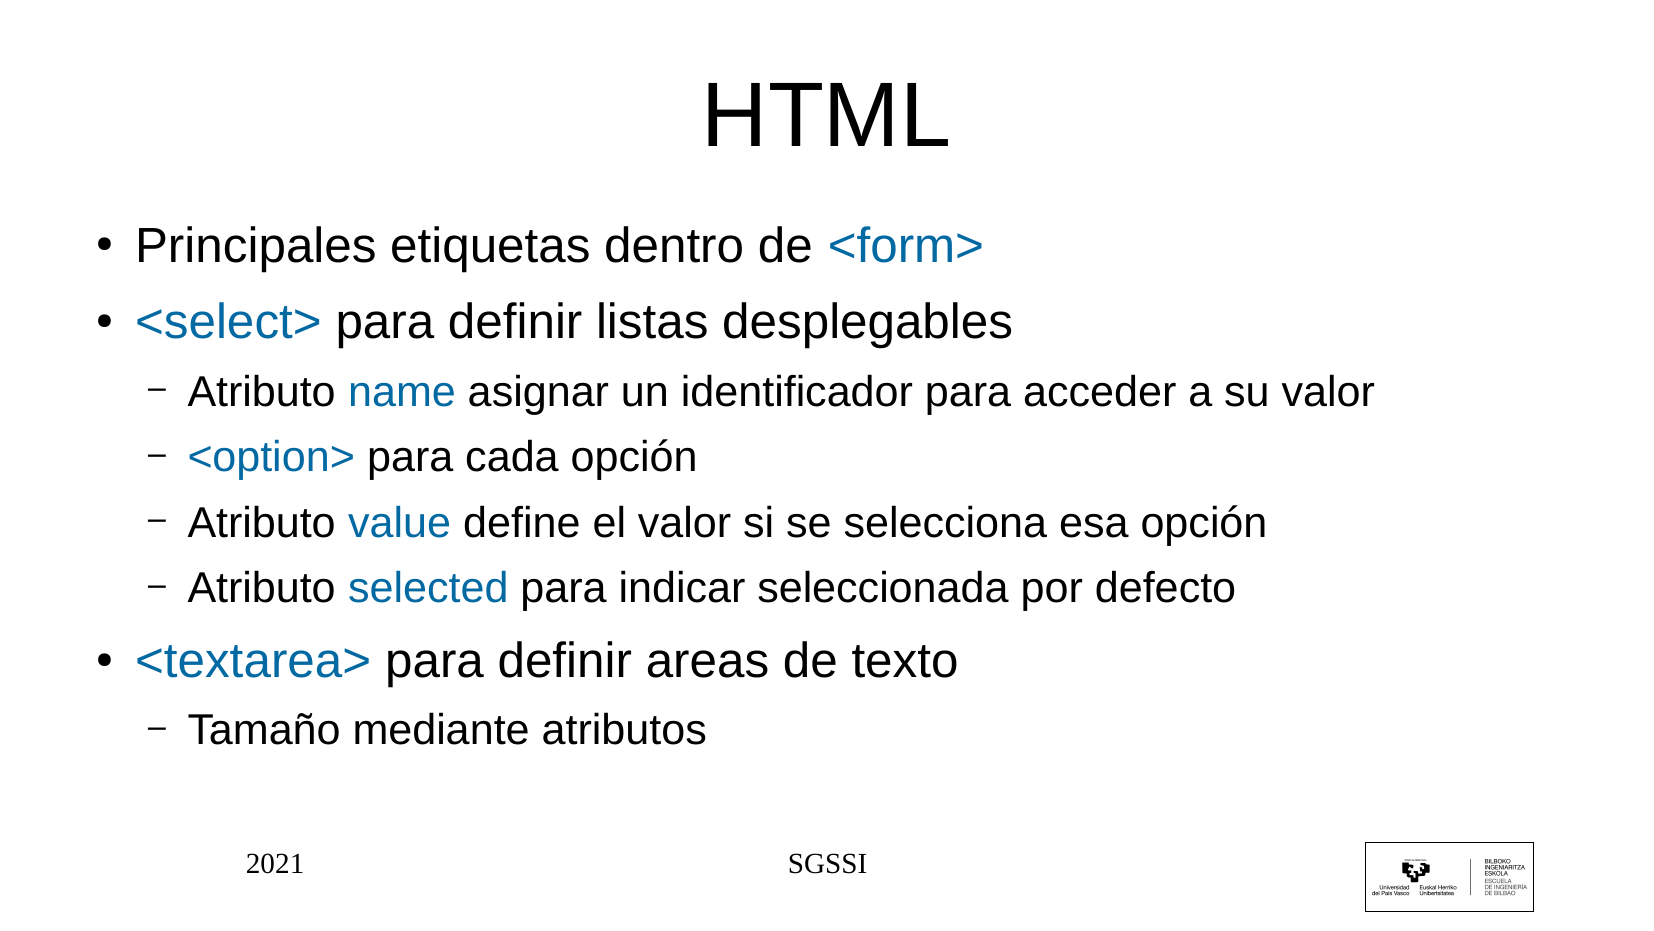

# HTML
Principales etiquetas dentro de <form>
<select> para definir listas desplegables
Atributo name asignar un identificador para acceder a su valor
<option> para cada opción
Atributo value define el valor si se selecciona esa opción
Atributo selected para indicar seleccionada por defecto
<textarea> para definir areas de texto
Tamaño mediante atributos